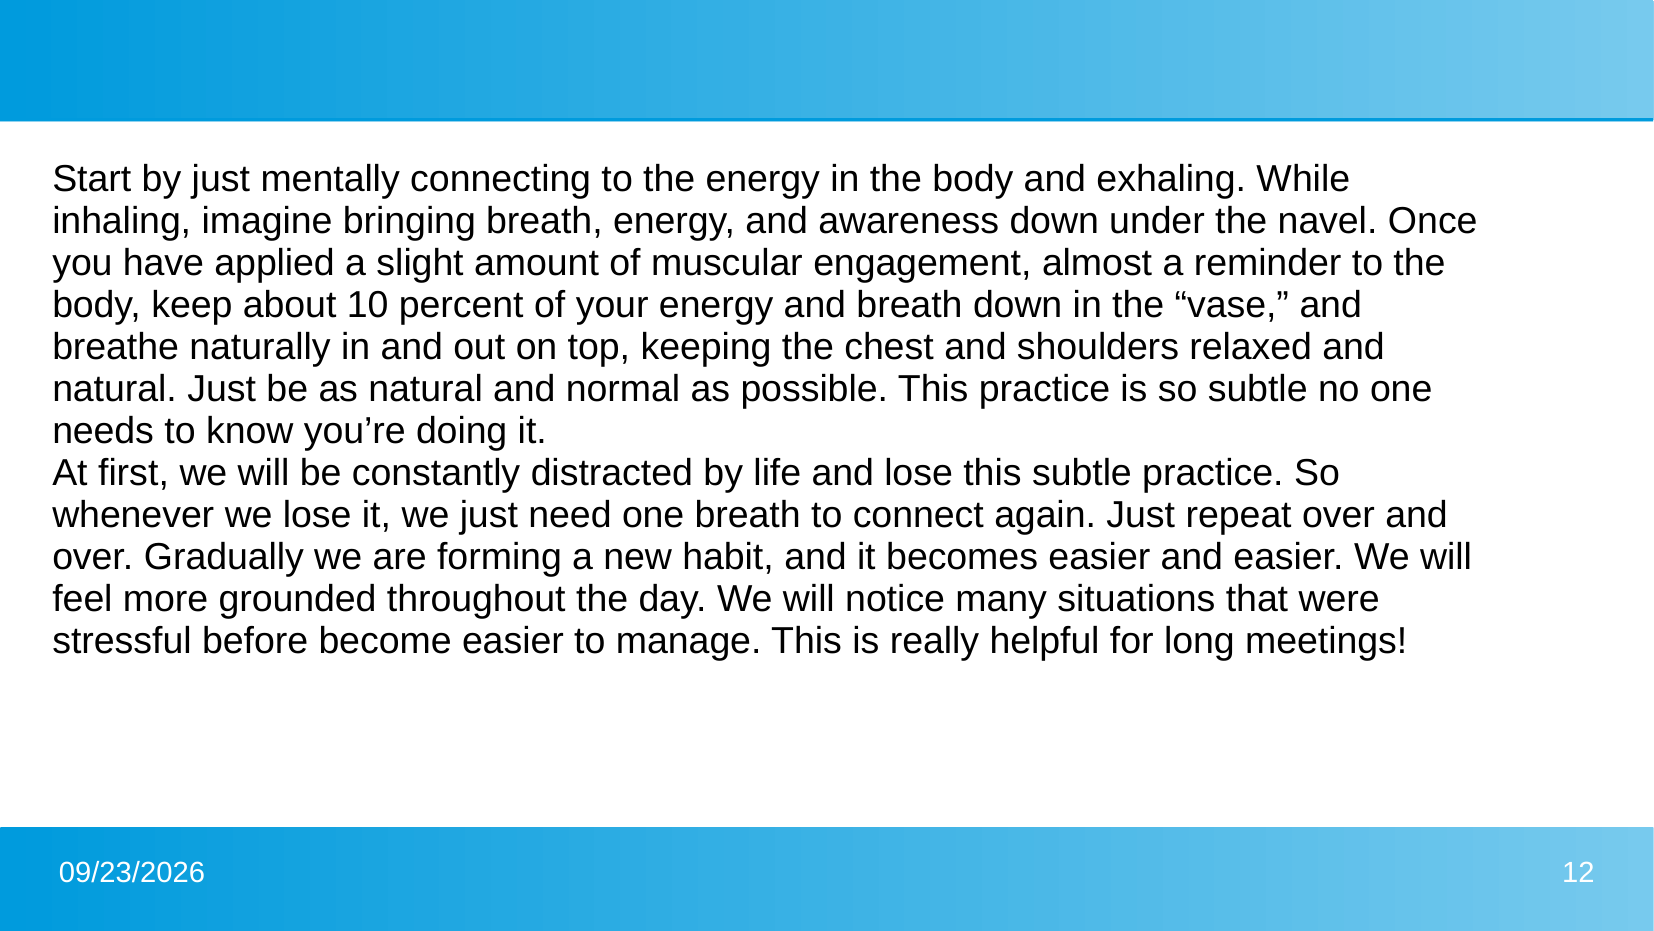

#
Start by just mentally connecting to the energy in the body and exhaling. While
inhaling, imagine bringing breath, energy, and awareness down under the navel. Once
you have applied a slight amount of muscular engagement, almost a reminder to the
body, keep about 10 percent of your energy and breath down in the “vase,” and
breathe naturally in and out on top, keeping the chest and shoulders relaxed and
natural. Just be as natural and normal as possible. This practice is so subtle no one
needs to know you’re doing it.
At first, we will be constantly distracted by life and lose this subtle practice. So
whenever we lose it, we just need one breath to connect again. Just repeat over and
over. Gradually we are forming a new habit, and it becomes easier and easier. We will
feel more grounded throughout the day. We will notice many situations that were
stressful before become easier to manage. This is really helpful for long meetings!
12